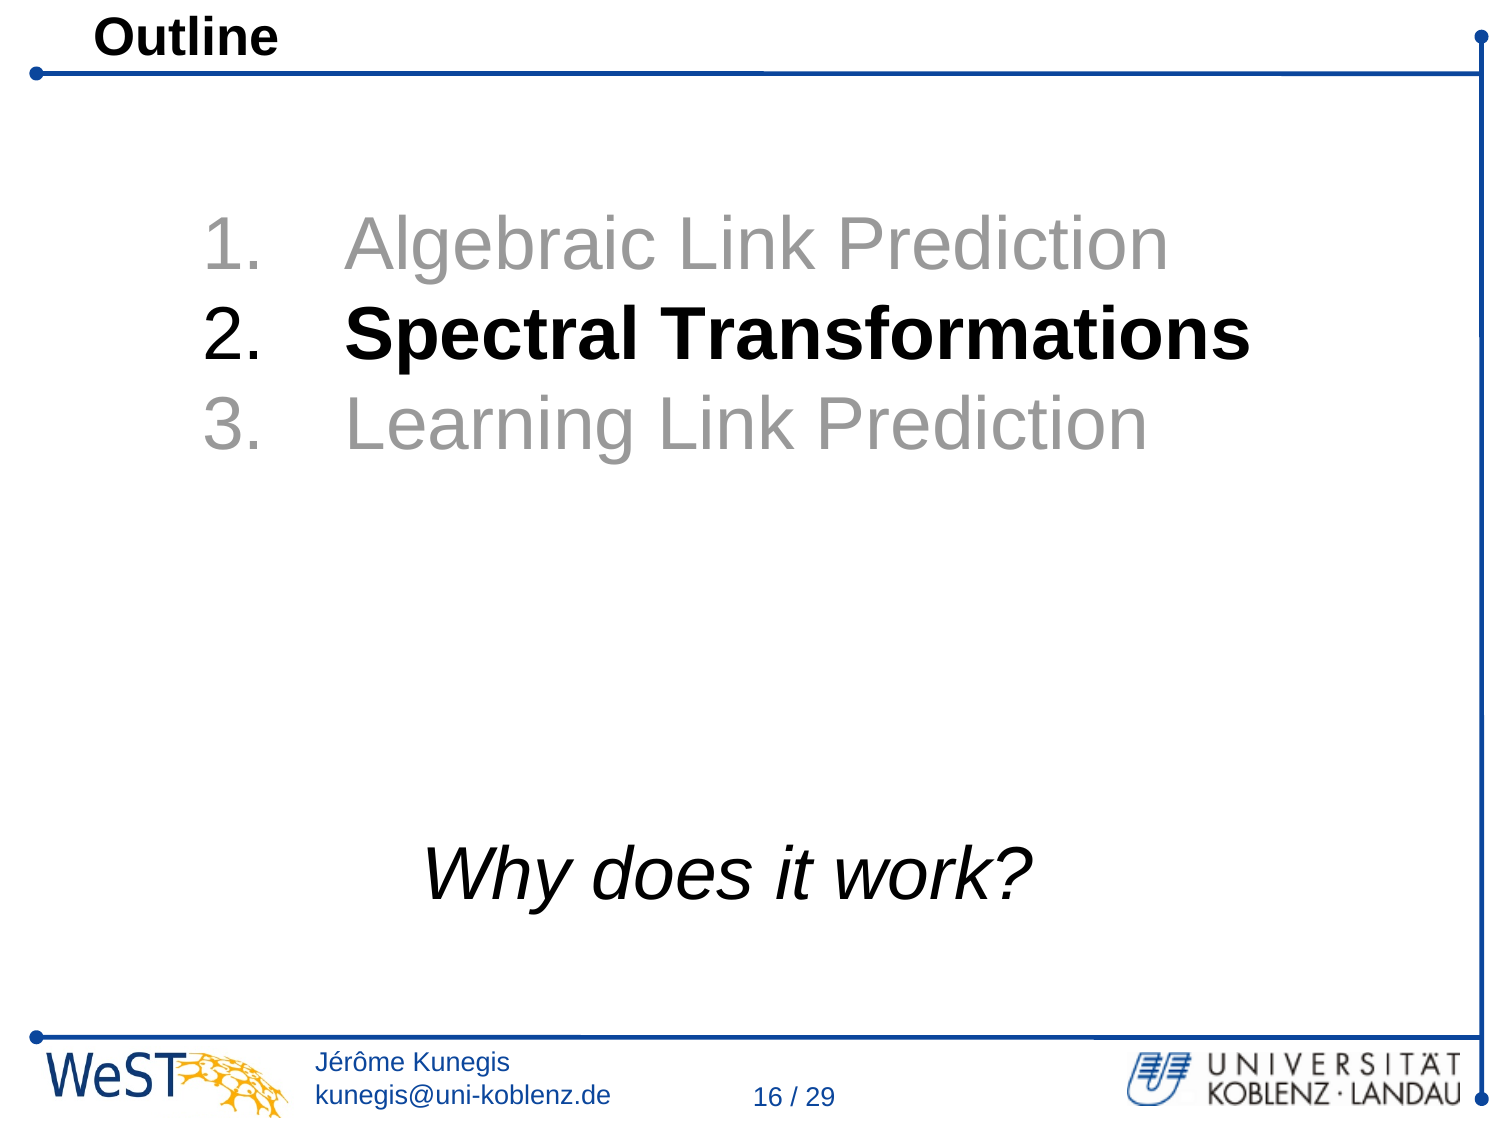

Outline
1.		Algebraic Link Prediction
2.		Spectral Transformations
3.		Learning Link Prediction
Why does it work?